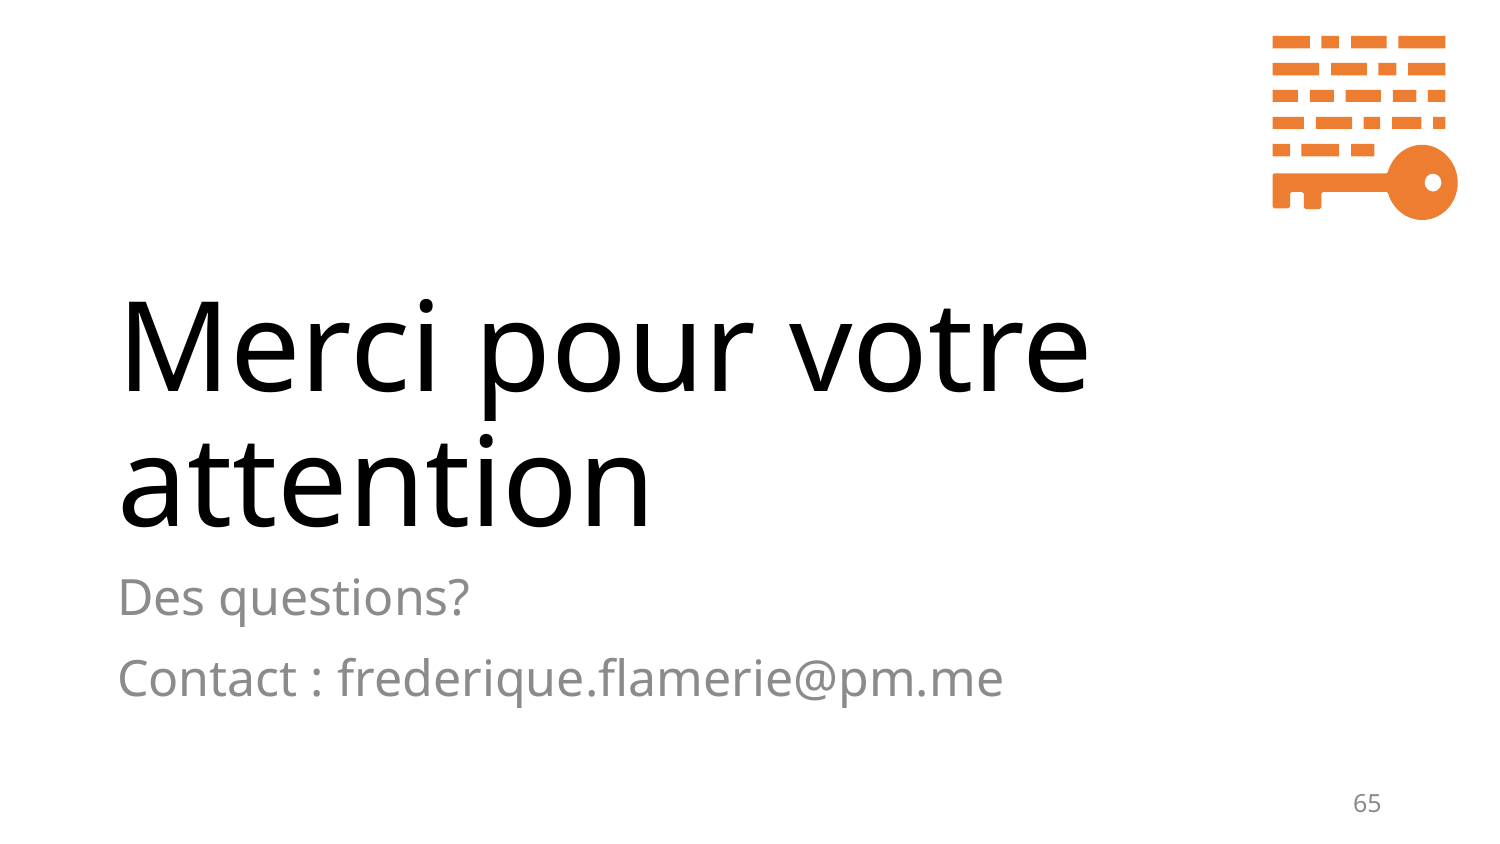

# Merci pour votre attention
Des questions?
Contact : frederique.flamerie@pm.me
65